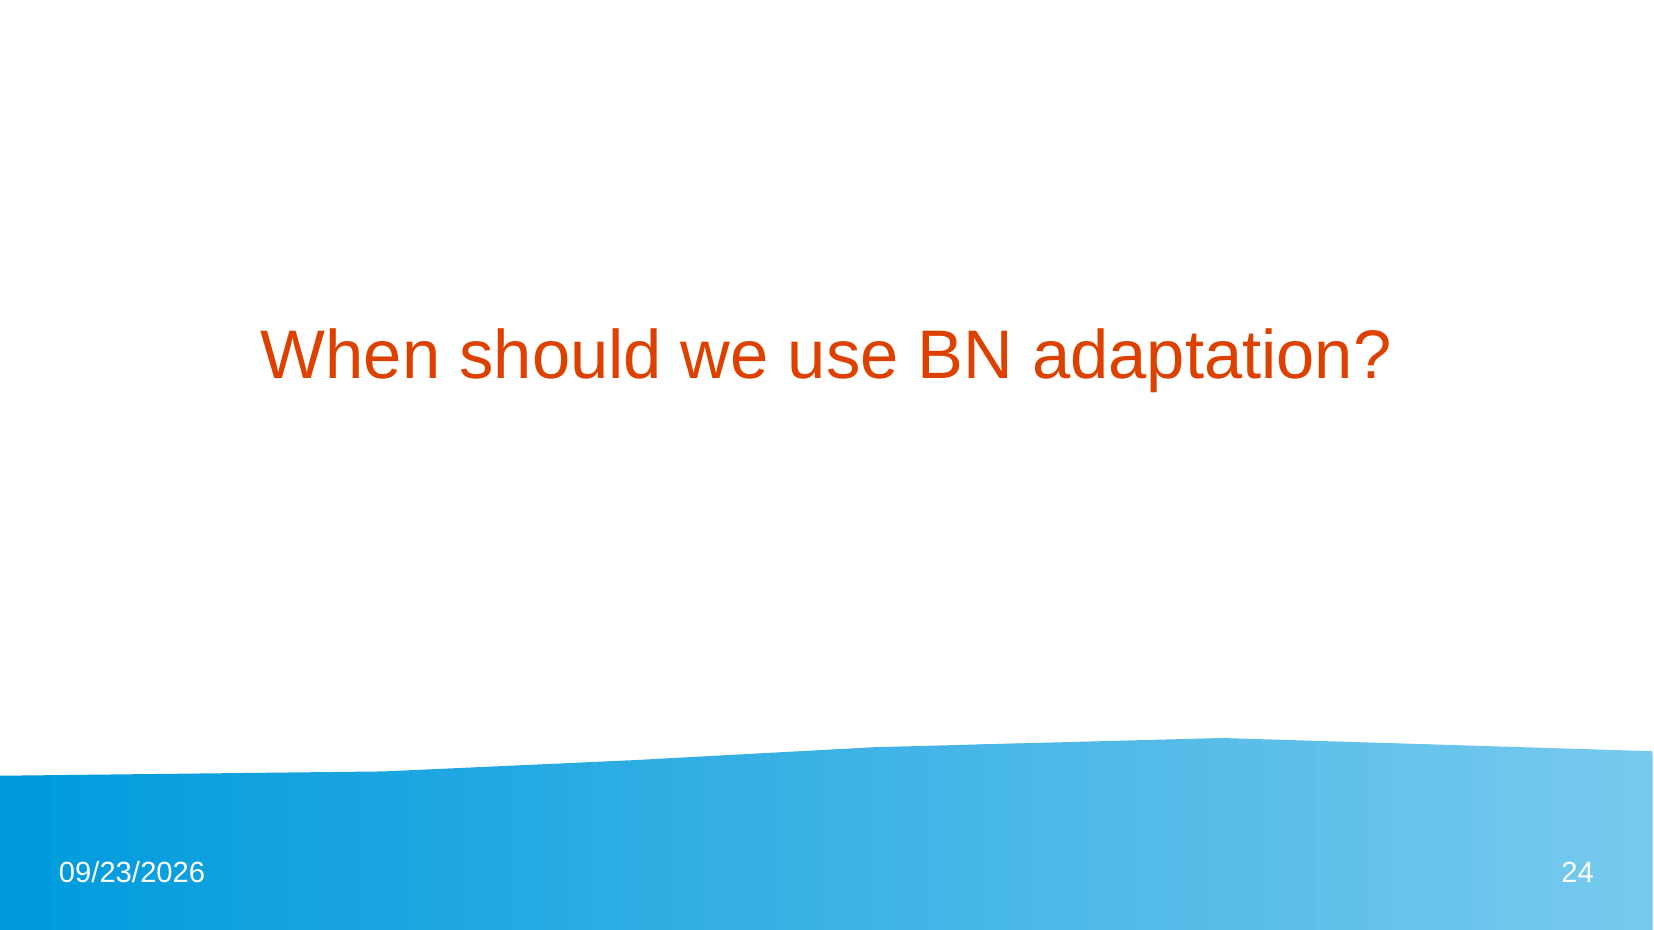

# When should we use BN adaptation?